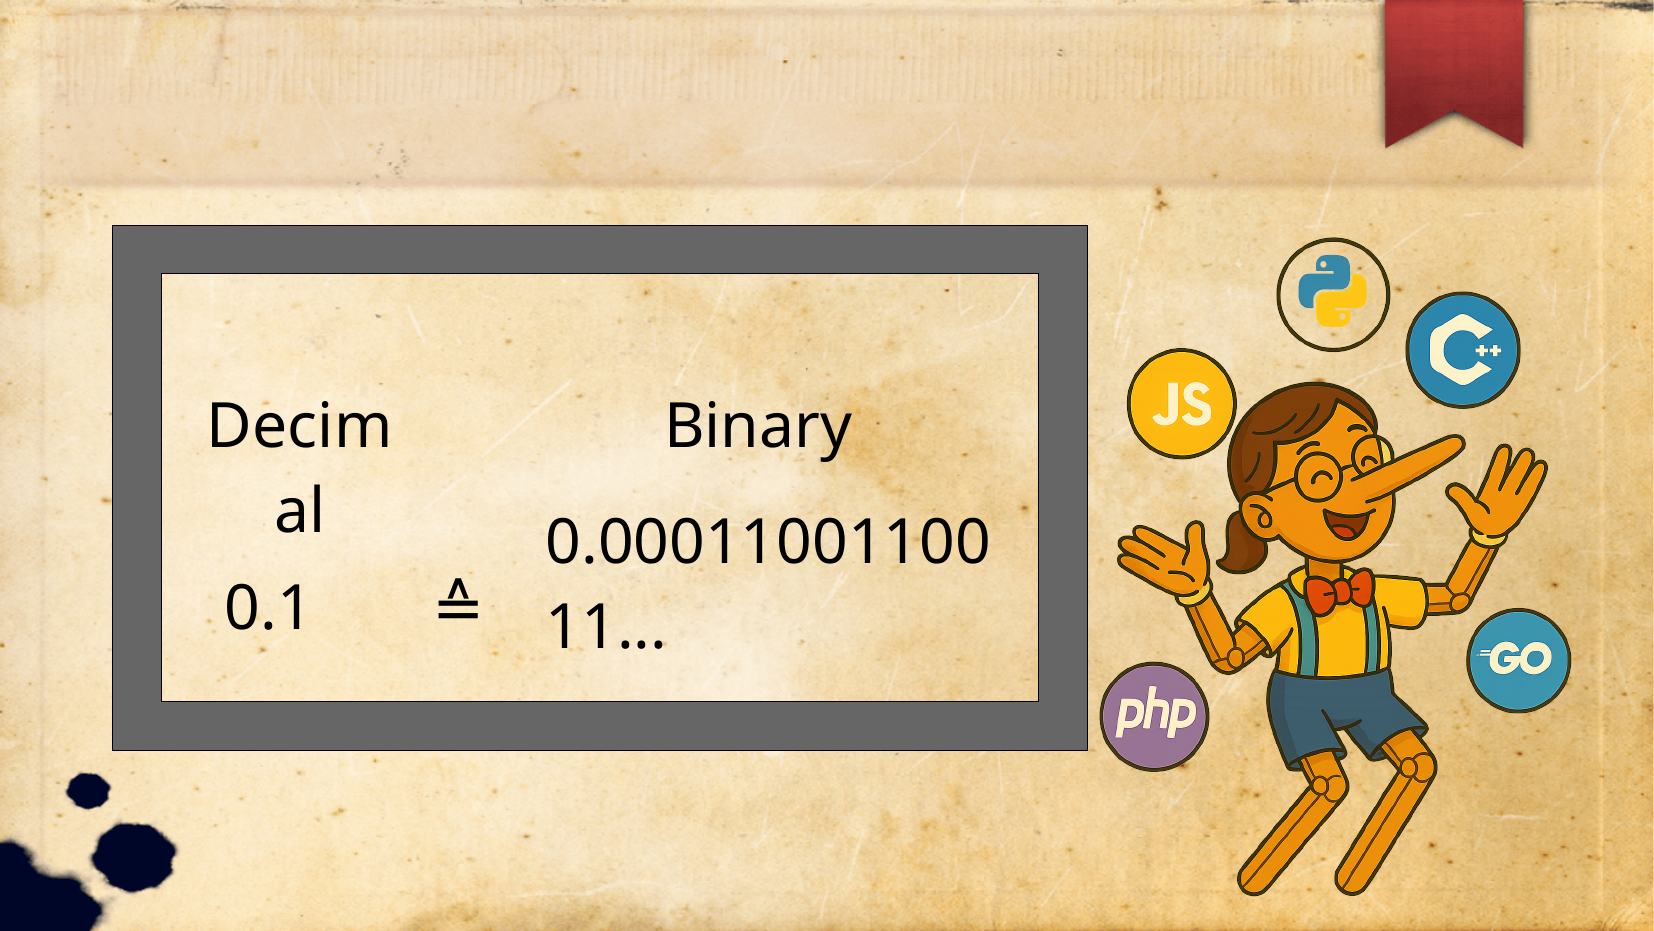

| Decimal | | Binary |
| --- | --- | --- |
| 0.1 | ≙ | |
0.0001100110011...